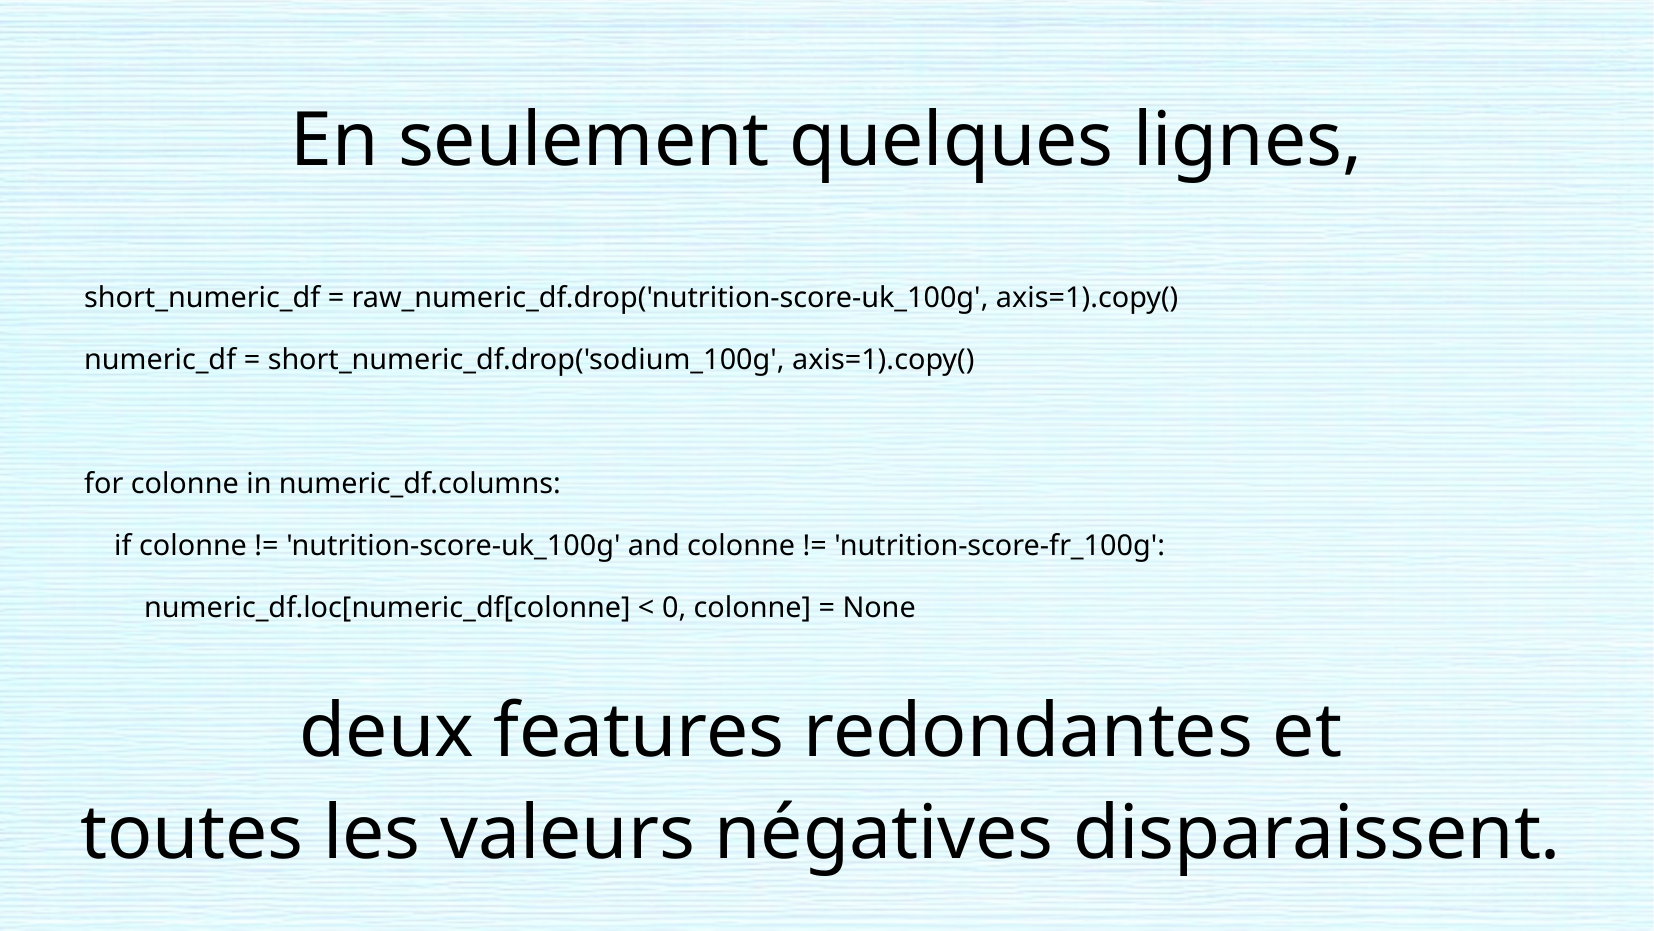

# En seulement quelques lignes,
short_numeric_df = raw_numeric_df.drop('nutrition-score-uk_100g', axis=1).copy()
numeric_df = short_numeric_df.drop('sodium_100g', axis=1).copy()
for colonne in numeric_df.columns:
 if colonne != 'nutrition-score-uk_100g' and colonne != 'nutrition-score-fr_100g':
 numeric_df.loc[numeric_df[colonne] < 0, colonne] = None
deux features redondantes et
toutes les valeurs négatives disparaissent.